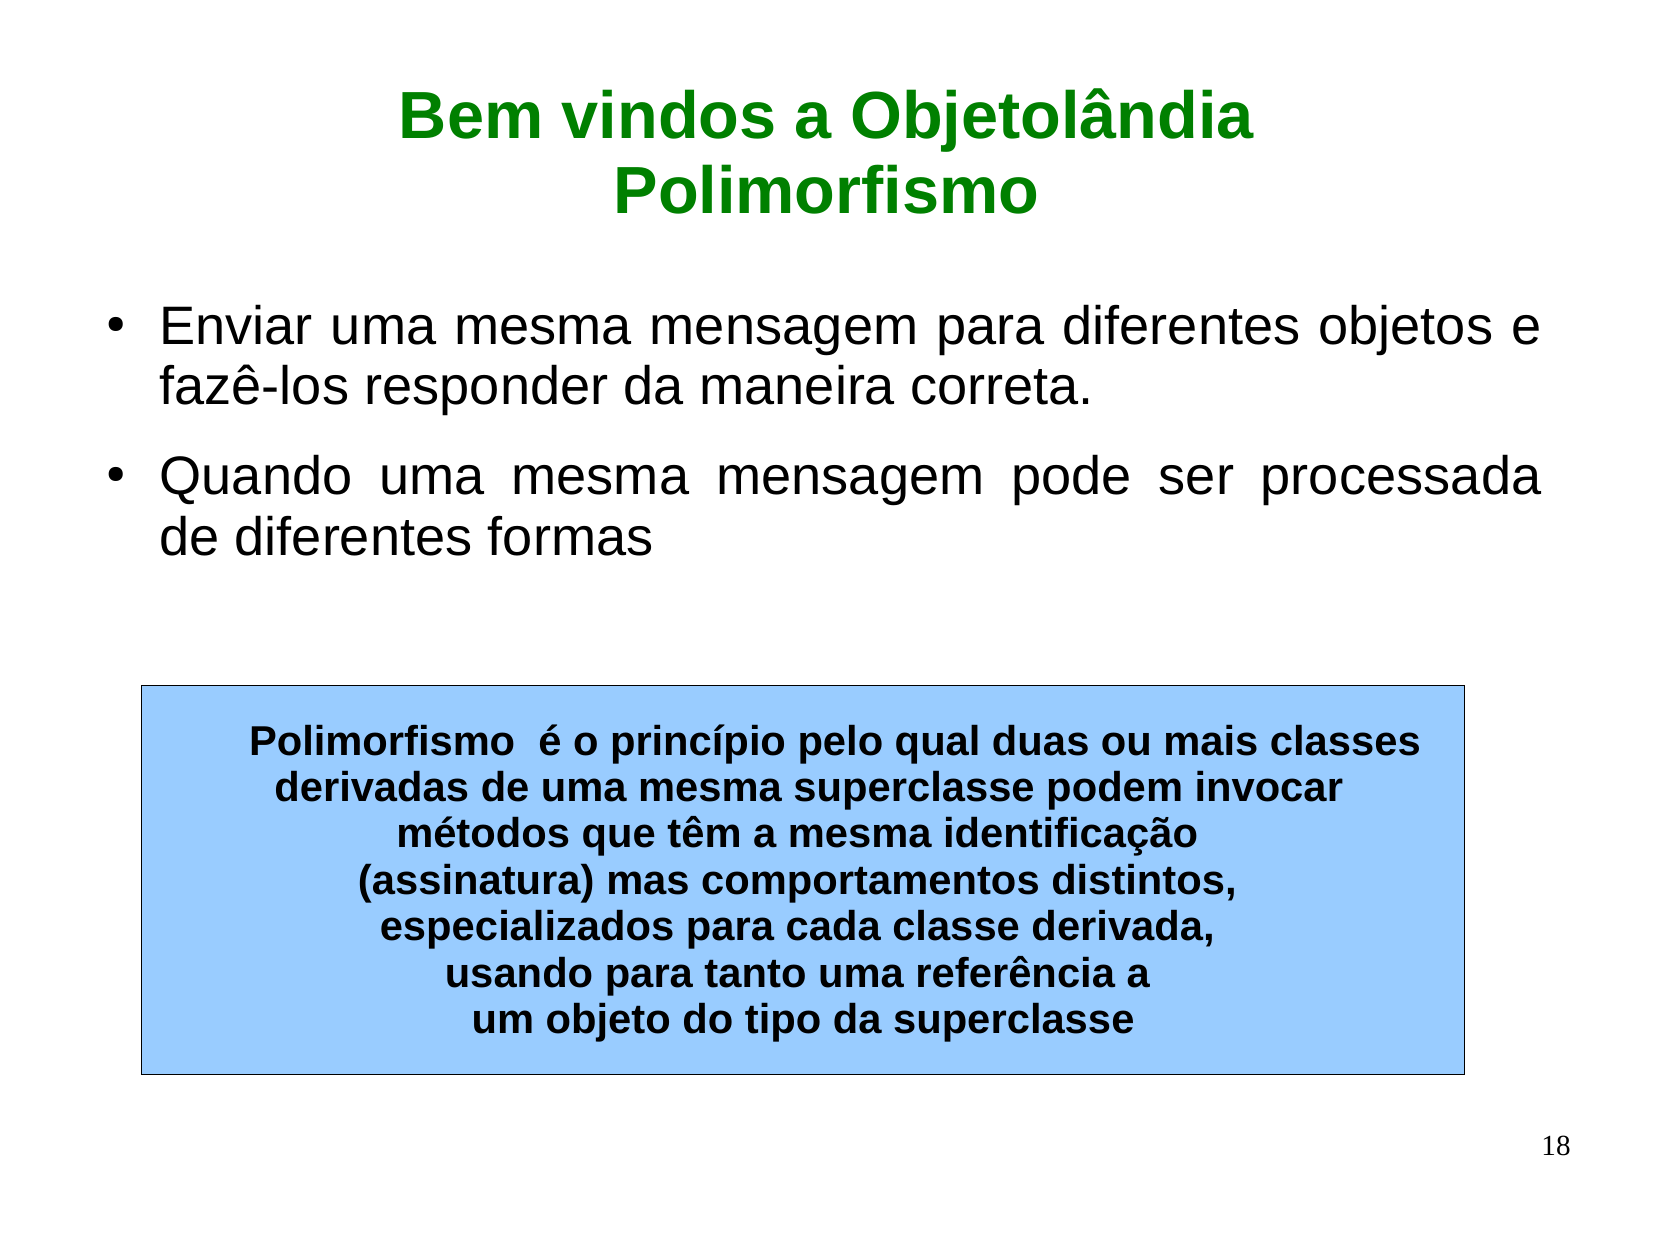

# Bem vindos a Objetolândia Polimorfismo
Enviar uma mesma mensagem para diferentes objetos e fazê-los responder da maneira correta.
Quando uma mesma mensagem pode ser processada de diferentes formas
 Polimorfismo é o princípio pelo qual duas ou mais classes
 derivadas de uma mesma superclasse podem invocar
métodos que têm a mesma identificação
(assinatura) mas comportamentos distintos,
especializados para cada classe derivada,
usando para tanto uma referência a
um objeto do tipo da superclasse
18